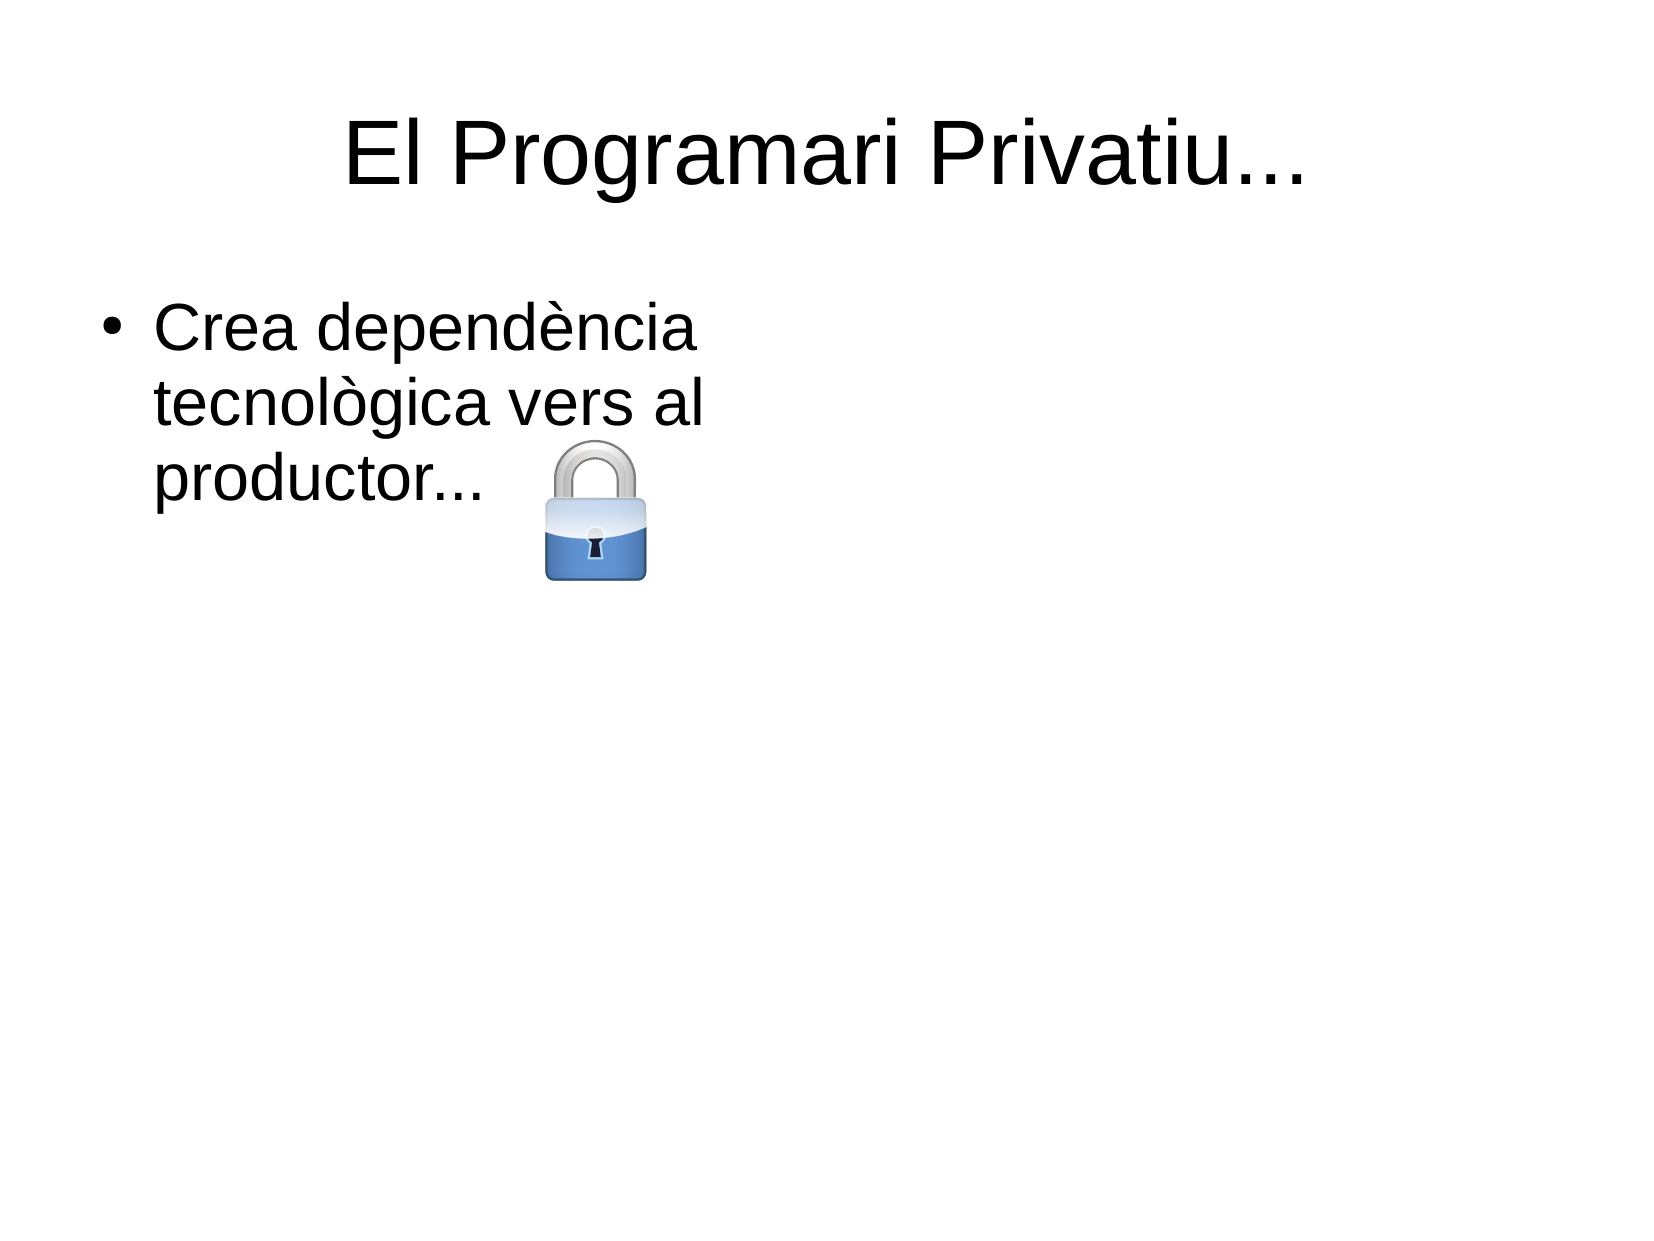

# El Programari Privatiu...
Crea dependència tecnològica vers al productor...